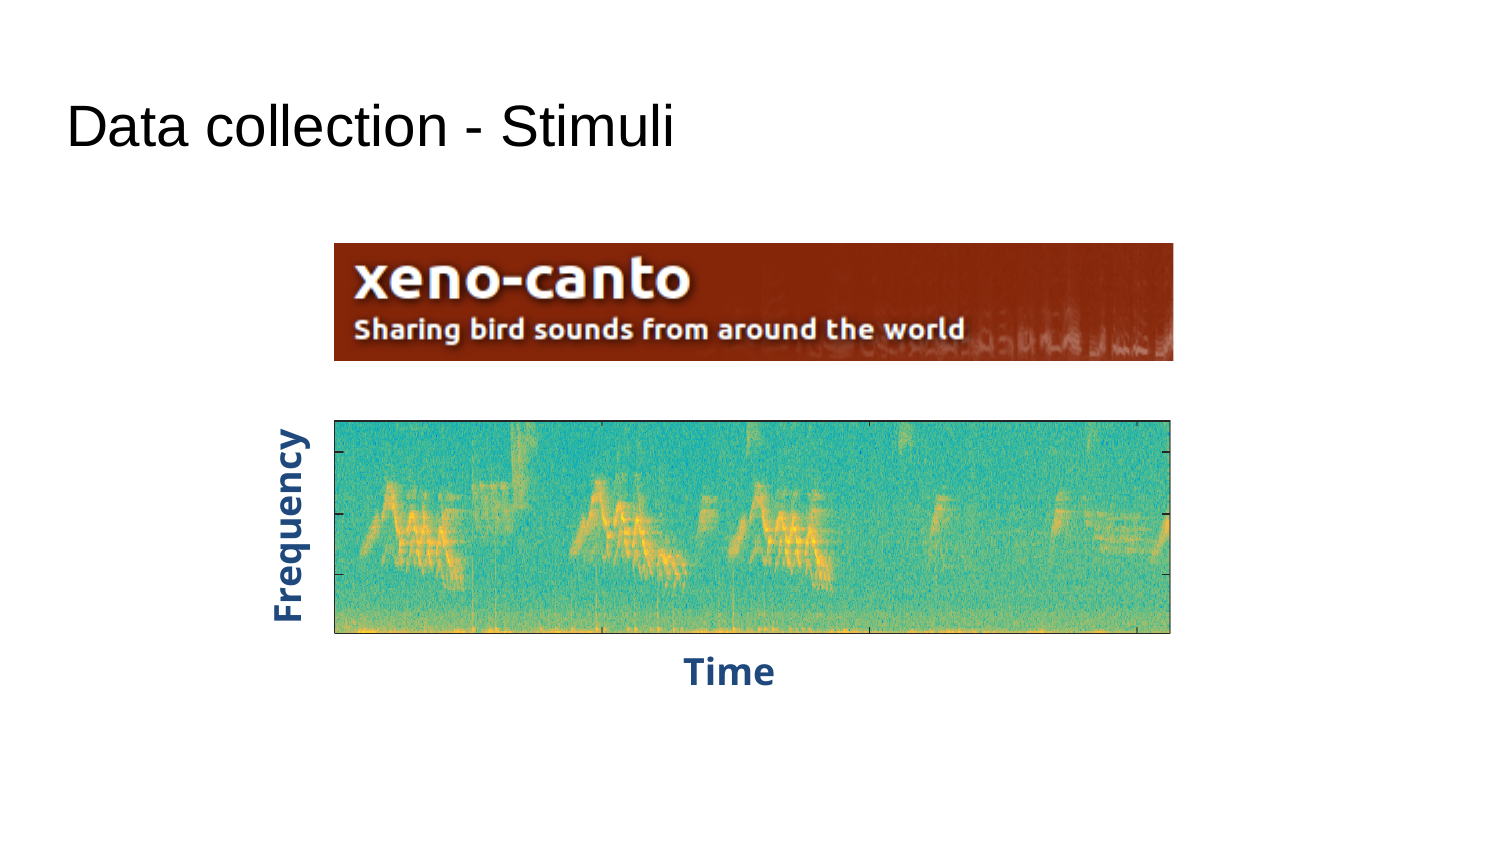

# Data collection - Stimuli
Frequency
Time